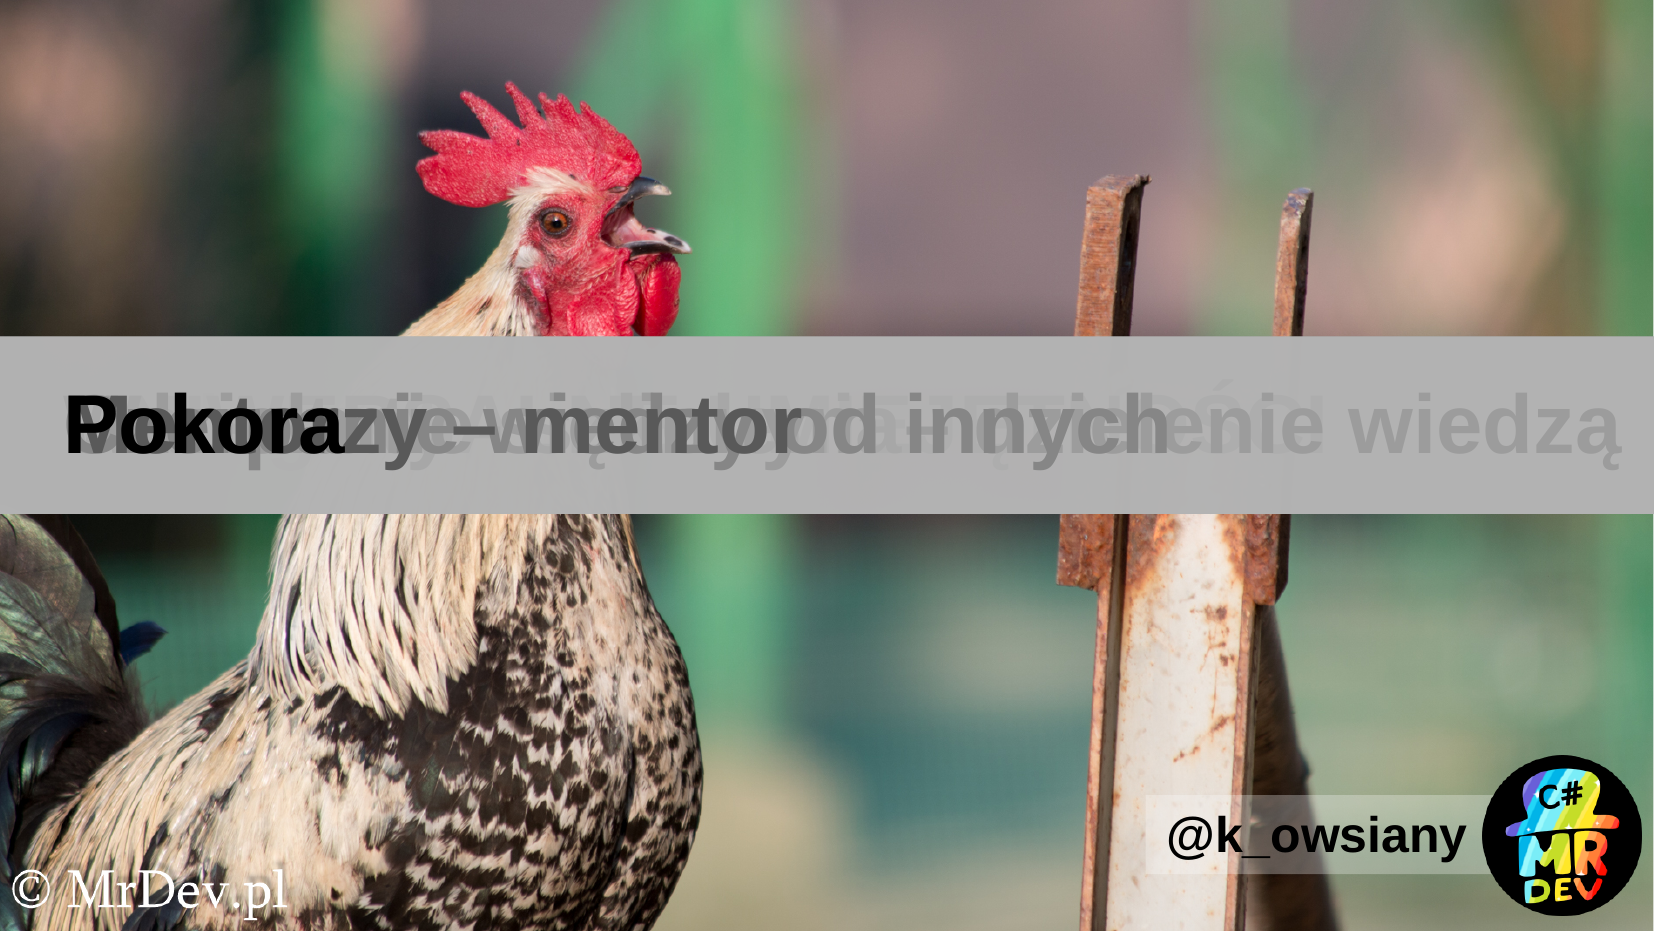

Prelegent
UNIWERSALNE UMIEJĘTNOŚCI
Warsztaty - szkolenia
Udzielanie się innym – dzielenie wiedzą
Czerpanie wiedzy od innych
Mentorzy – mentor
Pokora
@k_owsiany